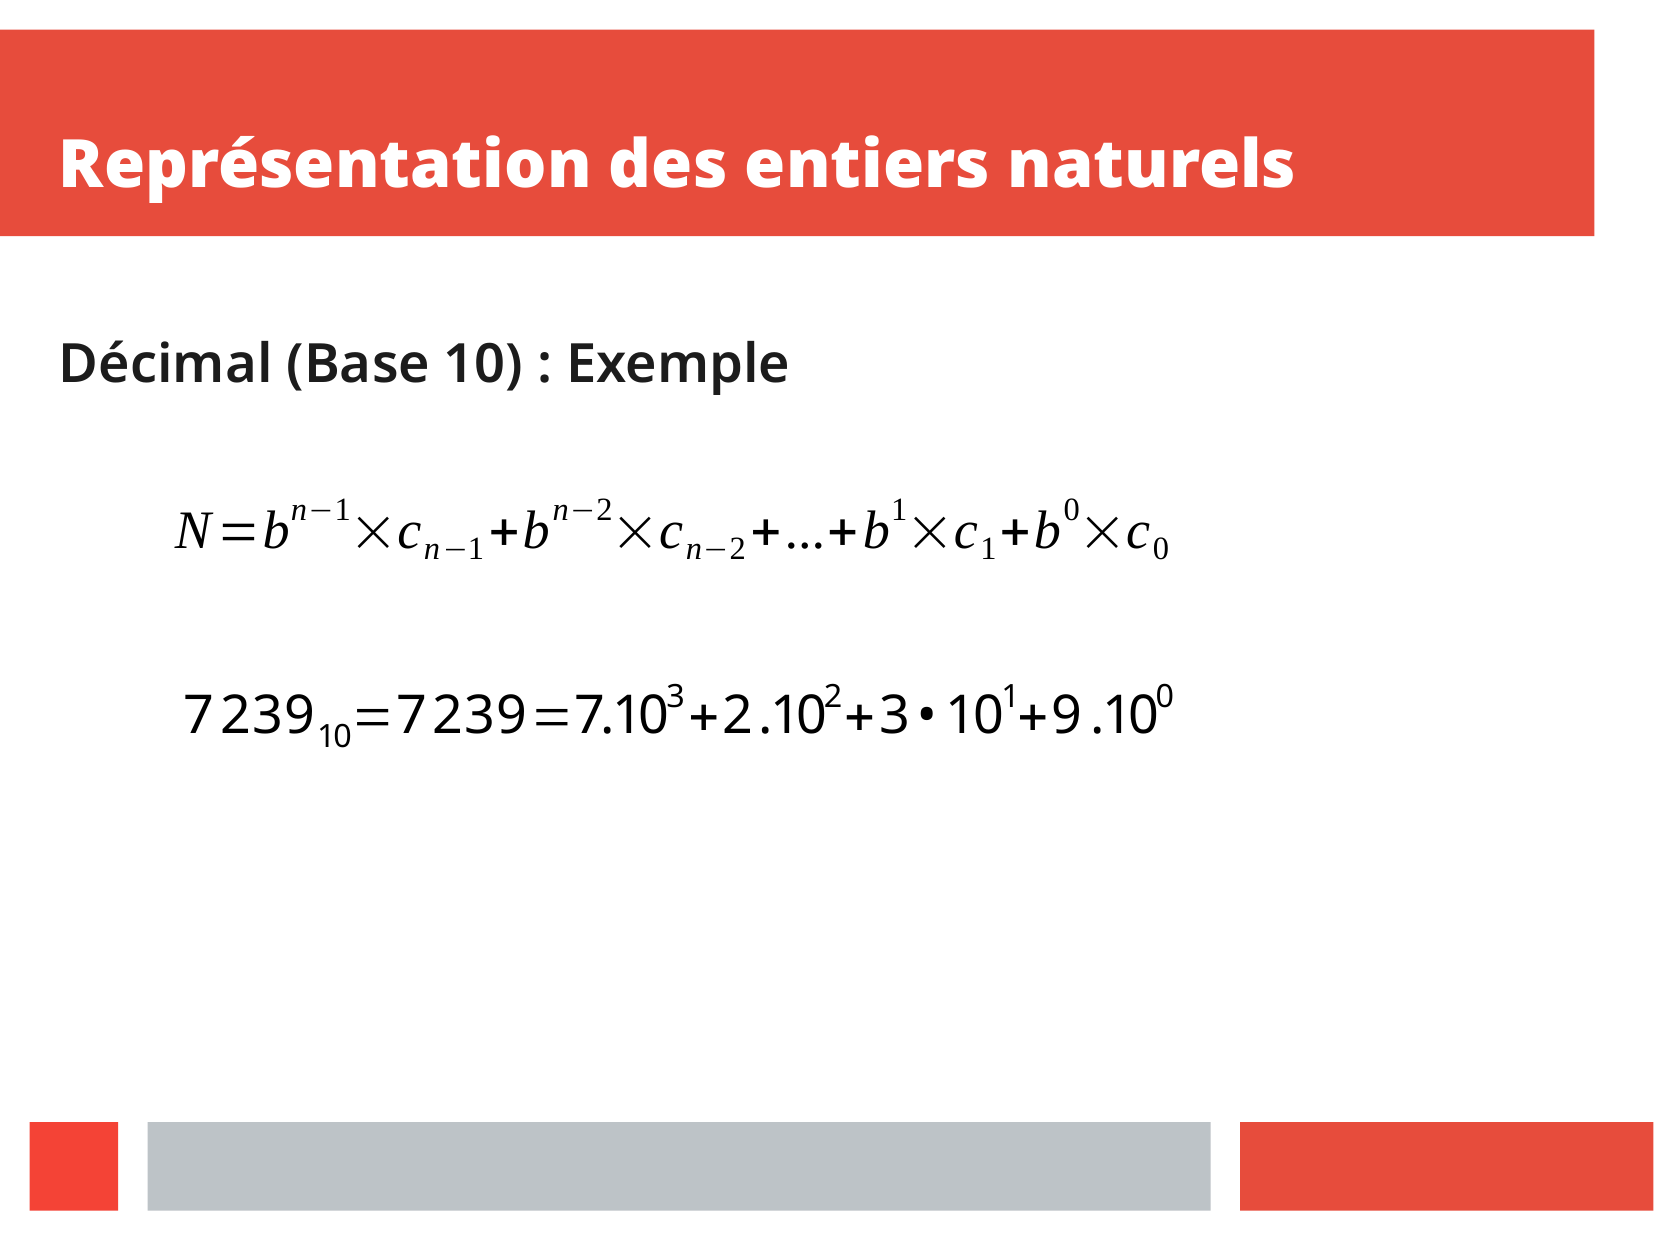

# Représentation des entiers naturels
Décimal (Base 10) : Exemple